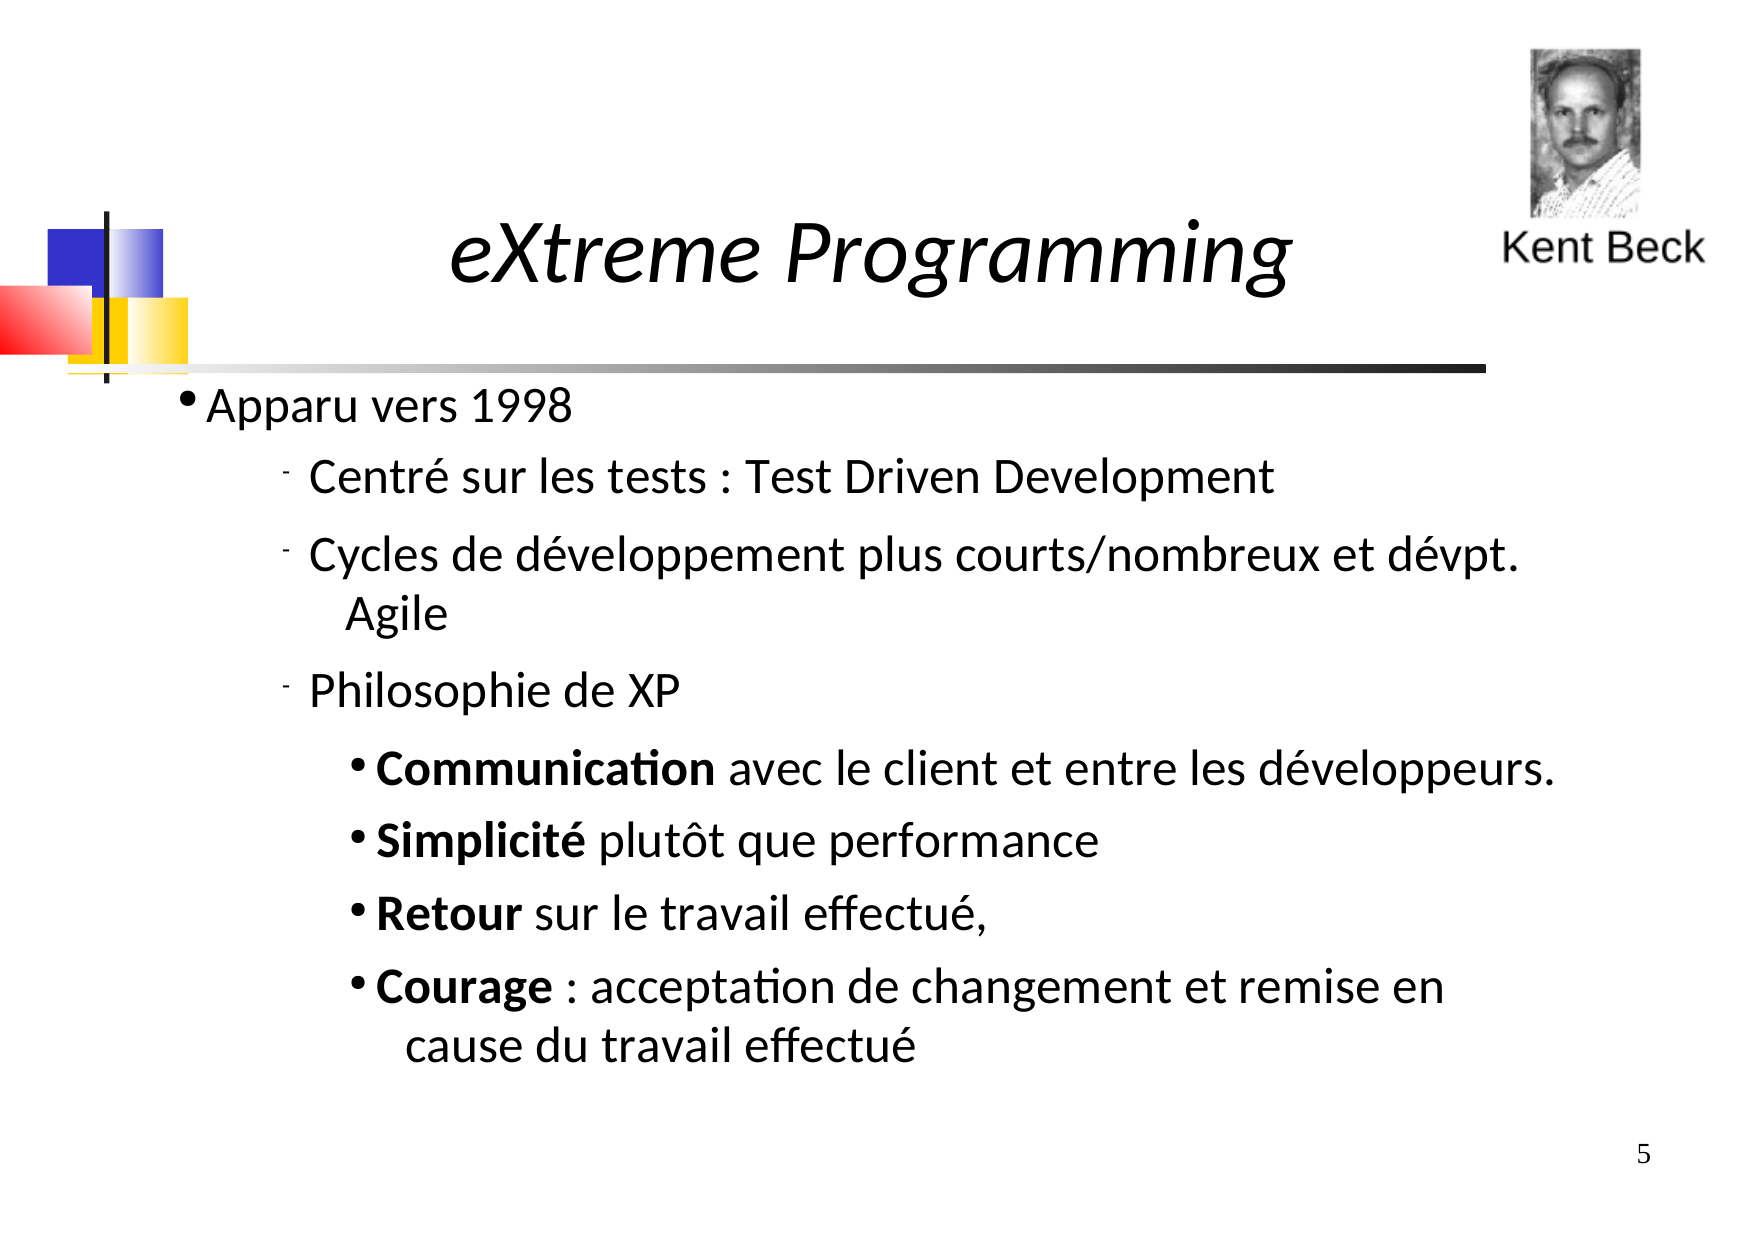

# eXtreme Programming
Apparu vers 1998
Centré sur les tests : Test Driven Development
Cycles de développement plus courts/nombreux et dévpt. Agile
Philosophie de XP
Communication avec le client et entre les développeurs.
Simplicité plutôt que performance
Retour sur le travail effectué,
Courage : acceptation de changement et remise en cause du travail effectué